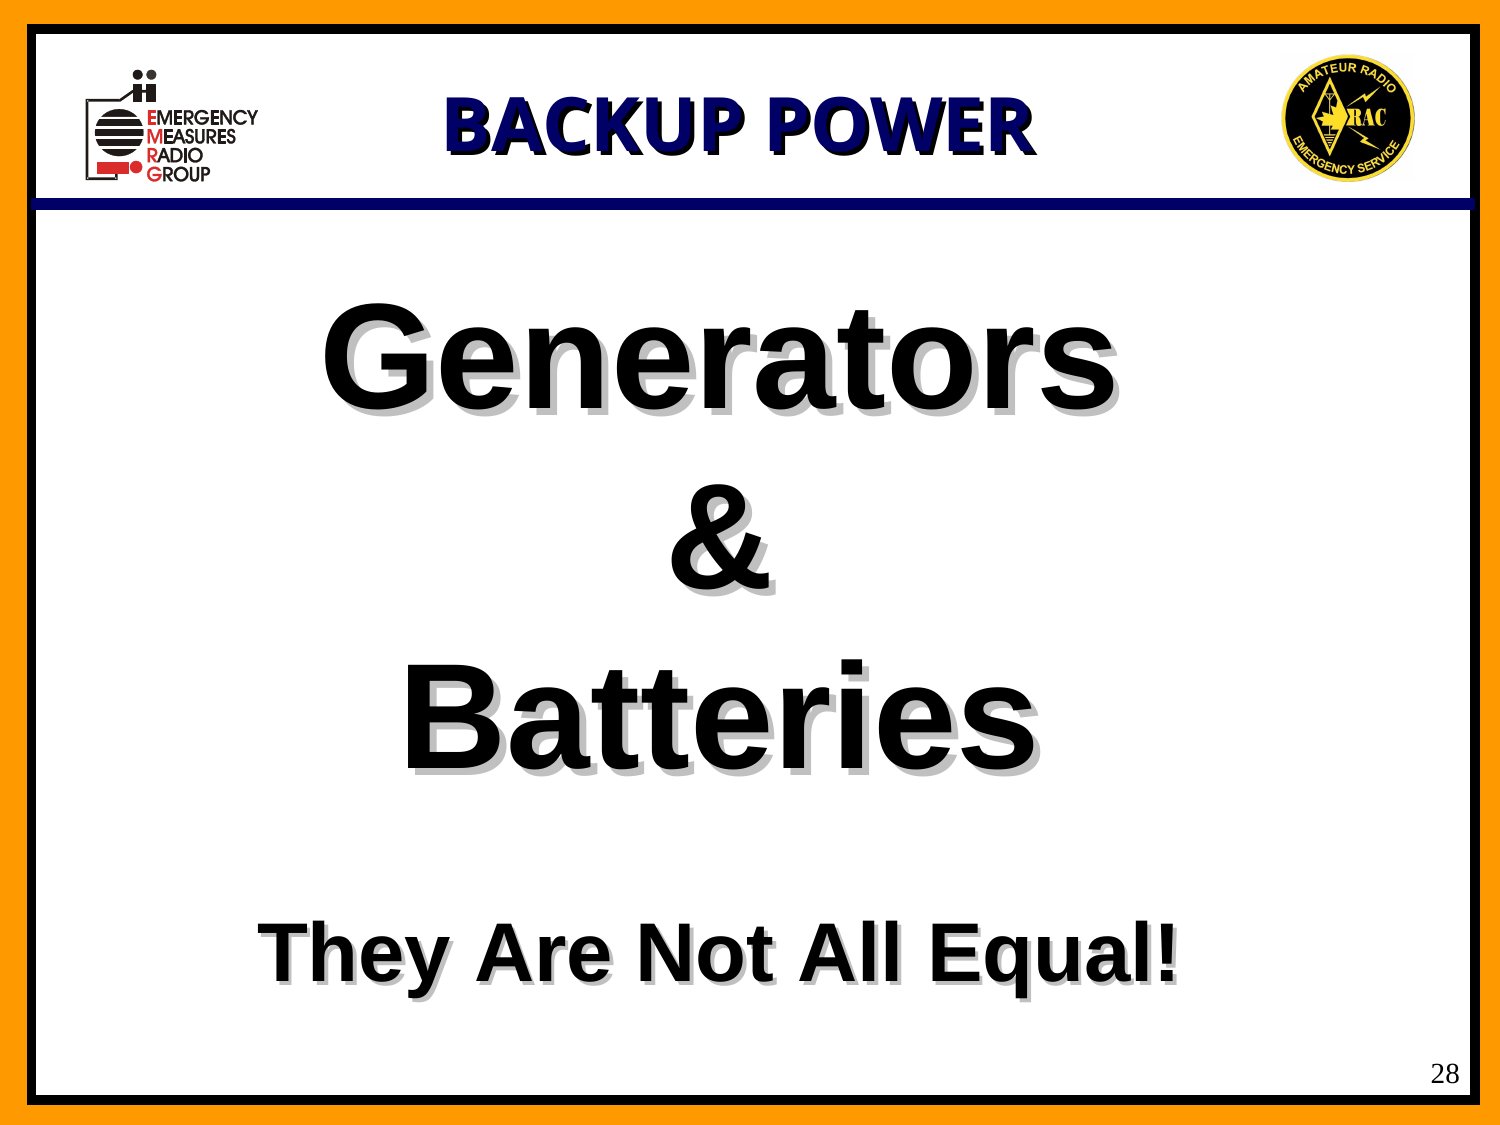

BACKUP POWER
Generators
&
Batteries
They Are Not All Equal!
28